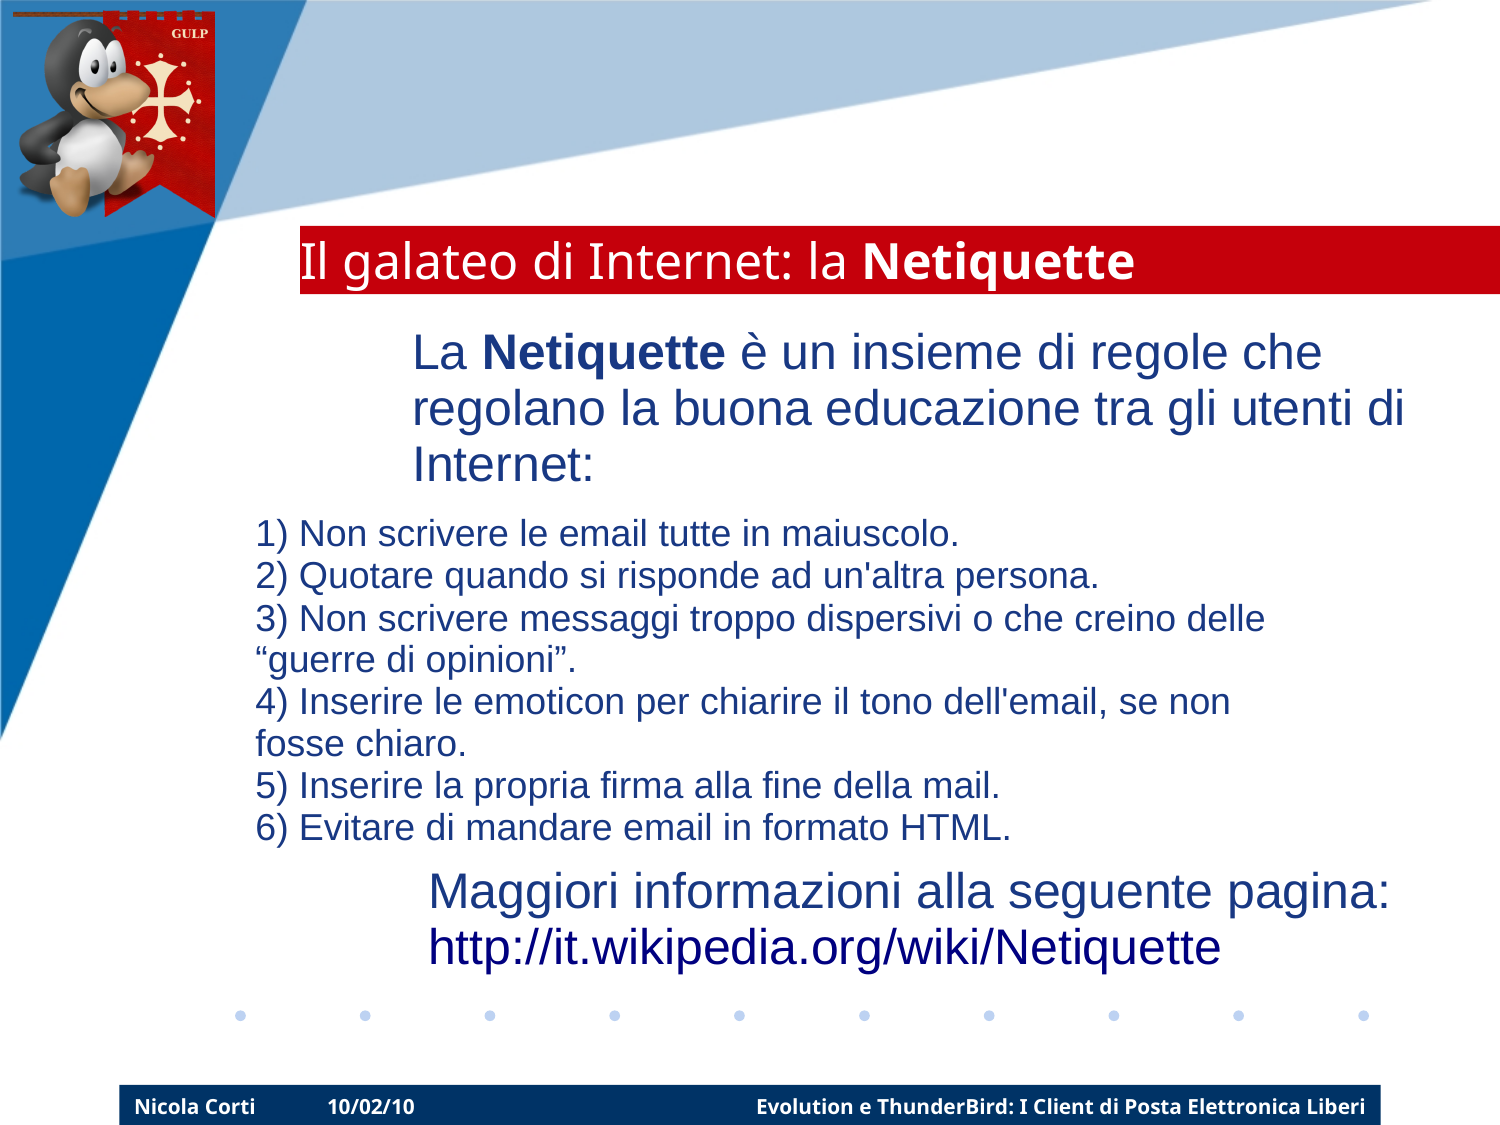

# Il galateo di Internet: la Netiquette
La Netiquette è un insieme di regole che regolano la buona educazione tra gli utenti di Internet:
 Non scrivere le email tutte in maiuscolo.
 Quotare quando si risponde ad un'altra persona.
 Non scrivere messaggi troppo dispersivi o che creino delle “guerre di opinioni”.
 Inserire le emoticon per chiarire il tono dell'email, se non fosse chiaro.
 Inserire la propria firma alla fine della mail.
 Evitare di mandare email in formato HTML.
Maggiori informazioni alla seguente pagina:
http://it.wikipedia.org/wiki/Netiquette